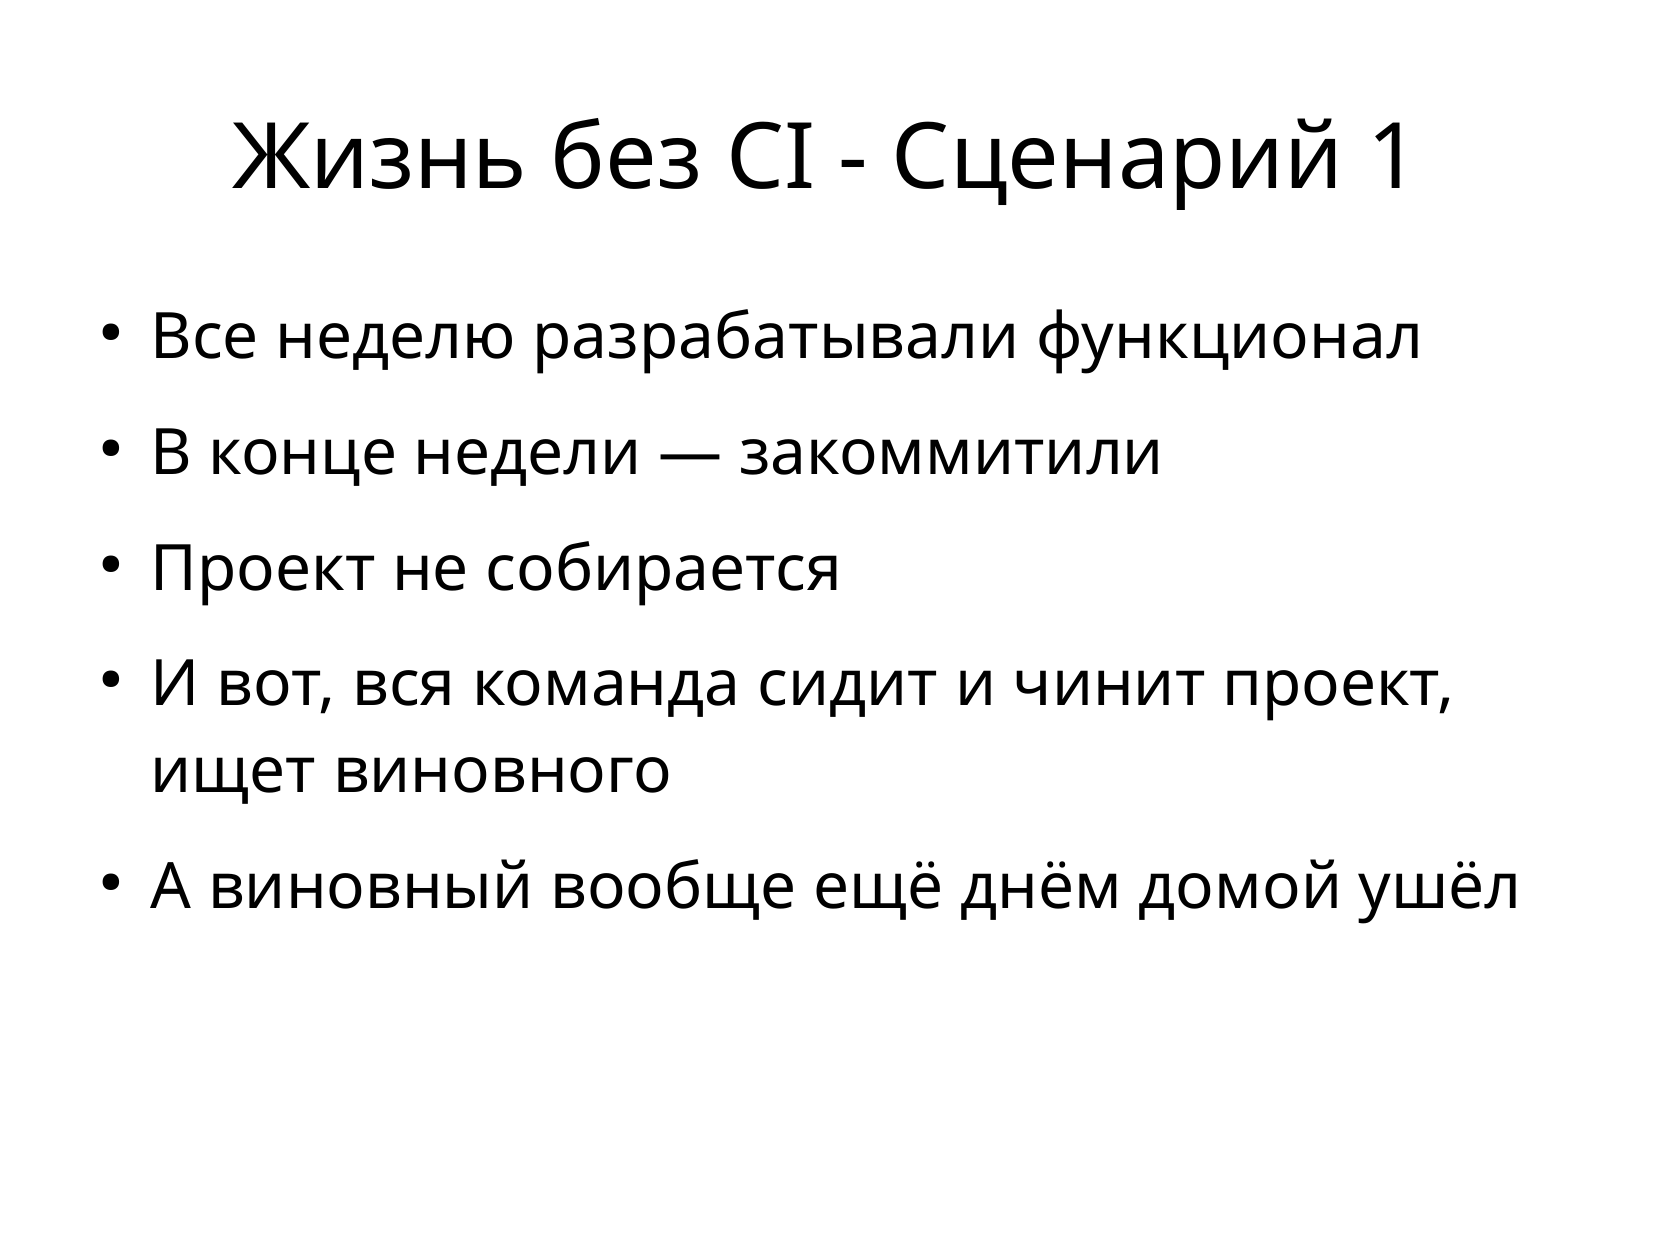

# Жизнь без CI - Сценарий 1
Все неделю разрабатывали функционал
В конце недели — закоммитили
Проект не собирается
И вот, вся команда сидит и чинит проект, ищет виновного
А виновный вообще ещё днём домой ушёл